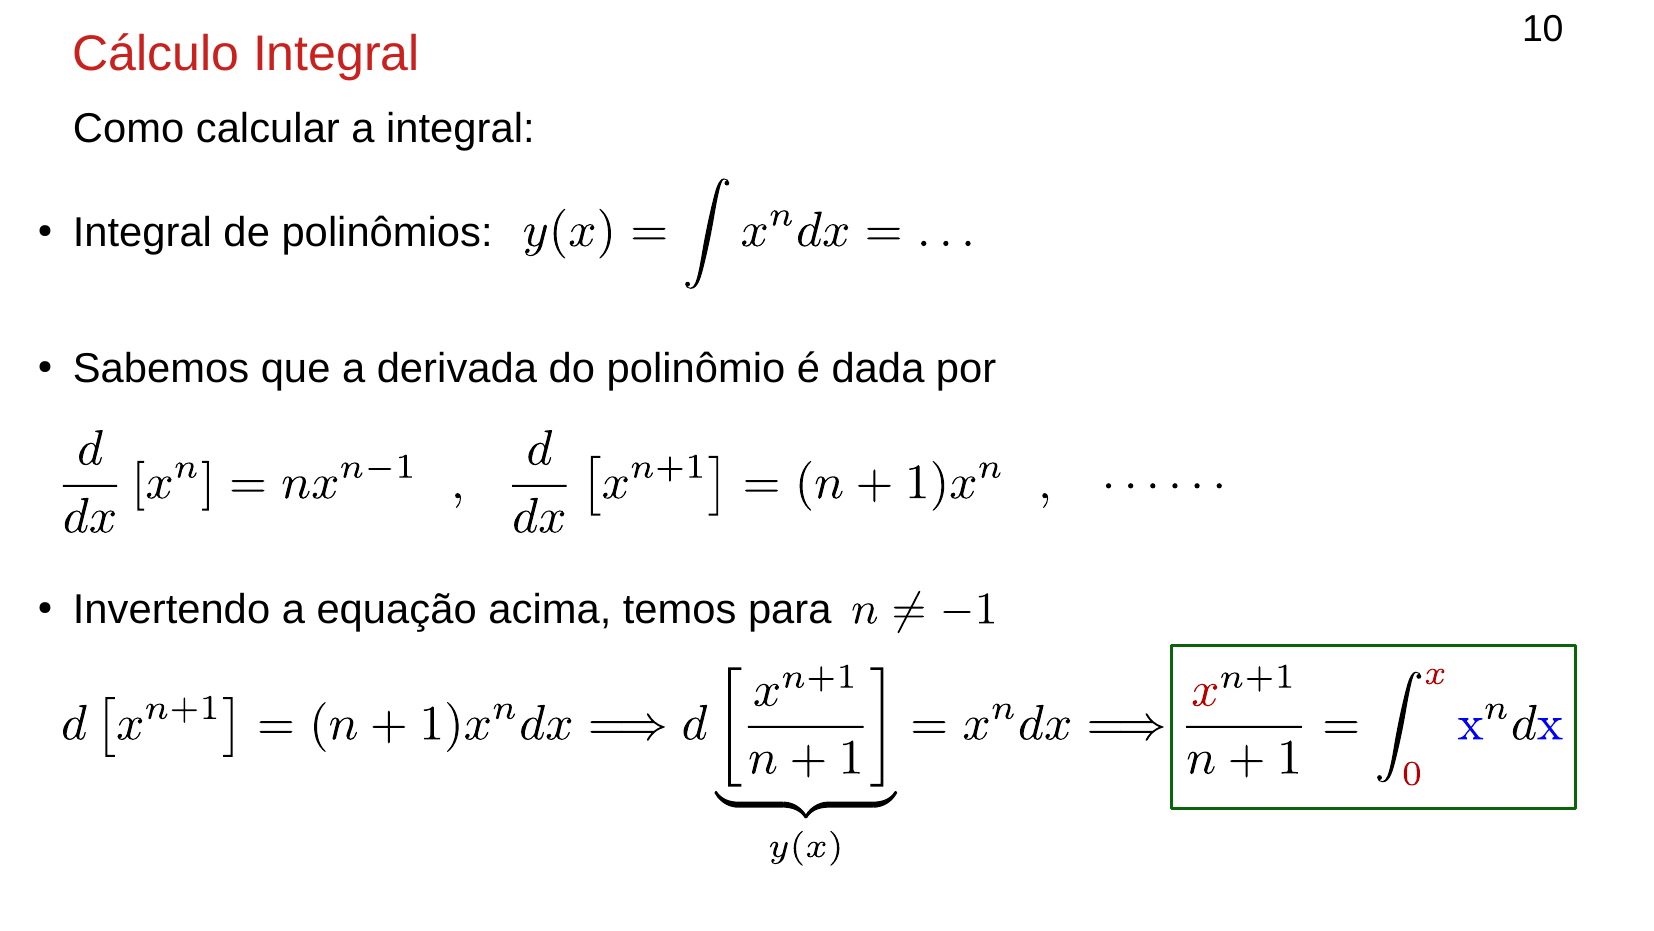

Cálculo Integral
Como calcular a integral:
Integral de polinômios:
Sabemos que a derivada do polinômio é dada por
Invertendo a equação acima, temos para